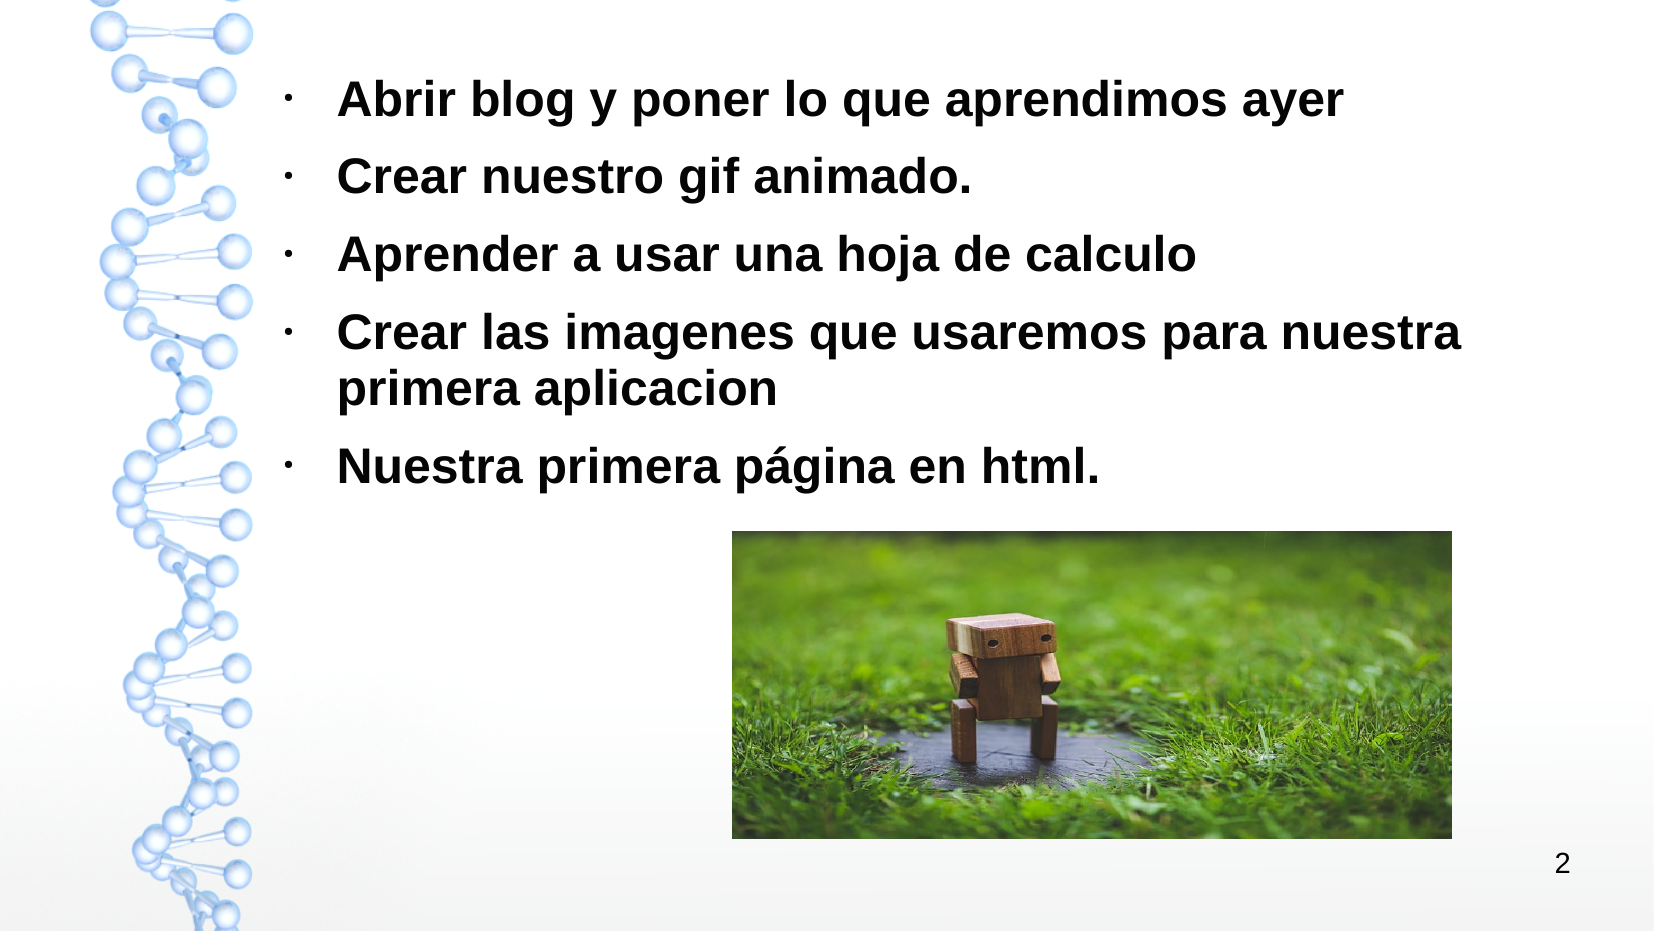

# Abrir blog y poner lo que aprendimos ayer
Crear nuestro gif animado.
Aprender a usar una hoja de calculo
Crear las imagenes que usaremos para nuestra primera aplicacion
Nuestra primera página en html.
2